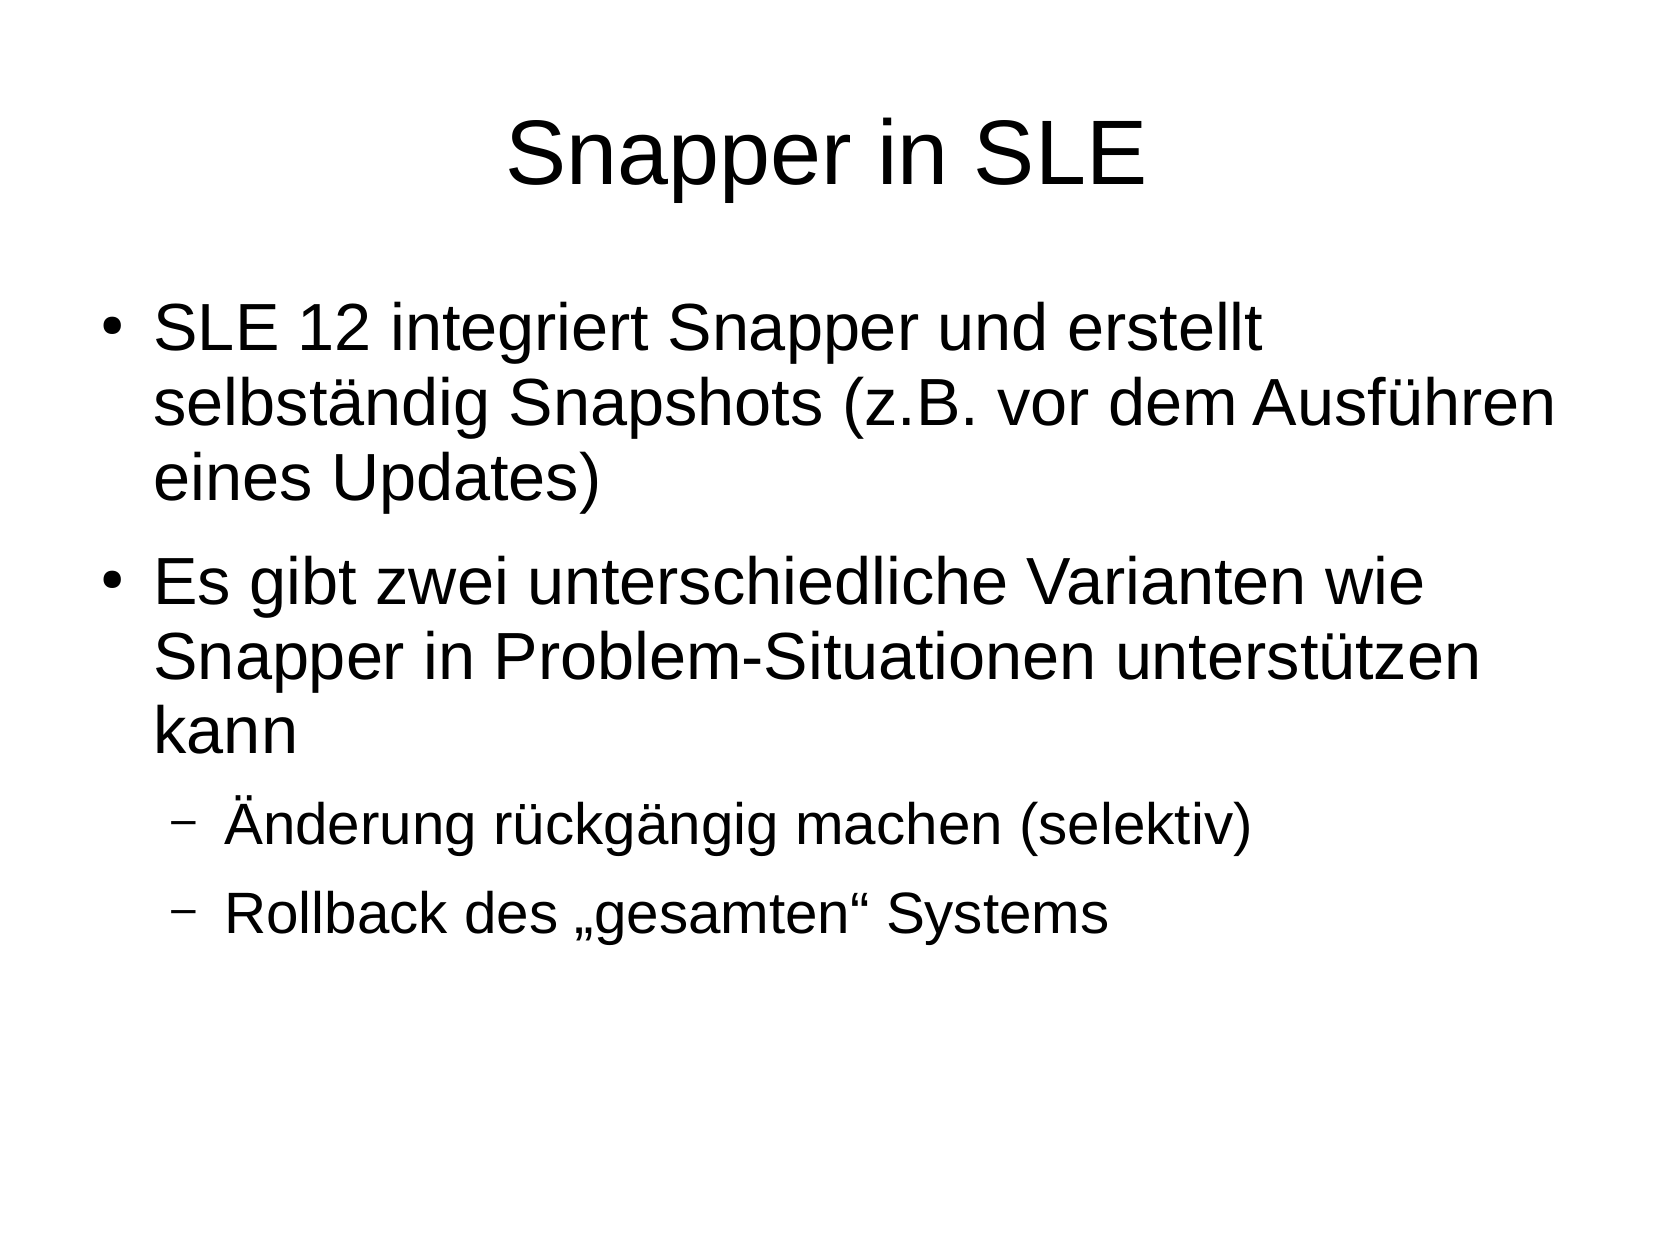

# Snapper in SLE
SLE 12 integriert Snapper und erstellt selbständig Snapshots (z.B. vor dem Ausführen eines Updates)
Es gibt zwei unterschiedliche Varianten wie Snapper in Problem-Situationen unterstützen kann
Änderung rückgängig machen (selektiv)
Rollback des „gesamten“ Systems